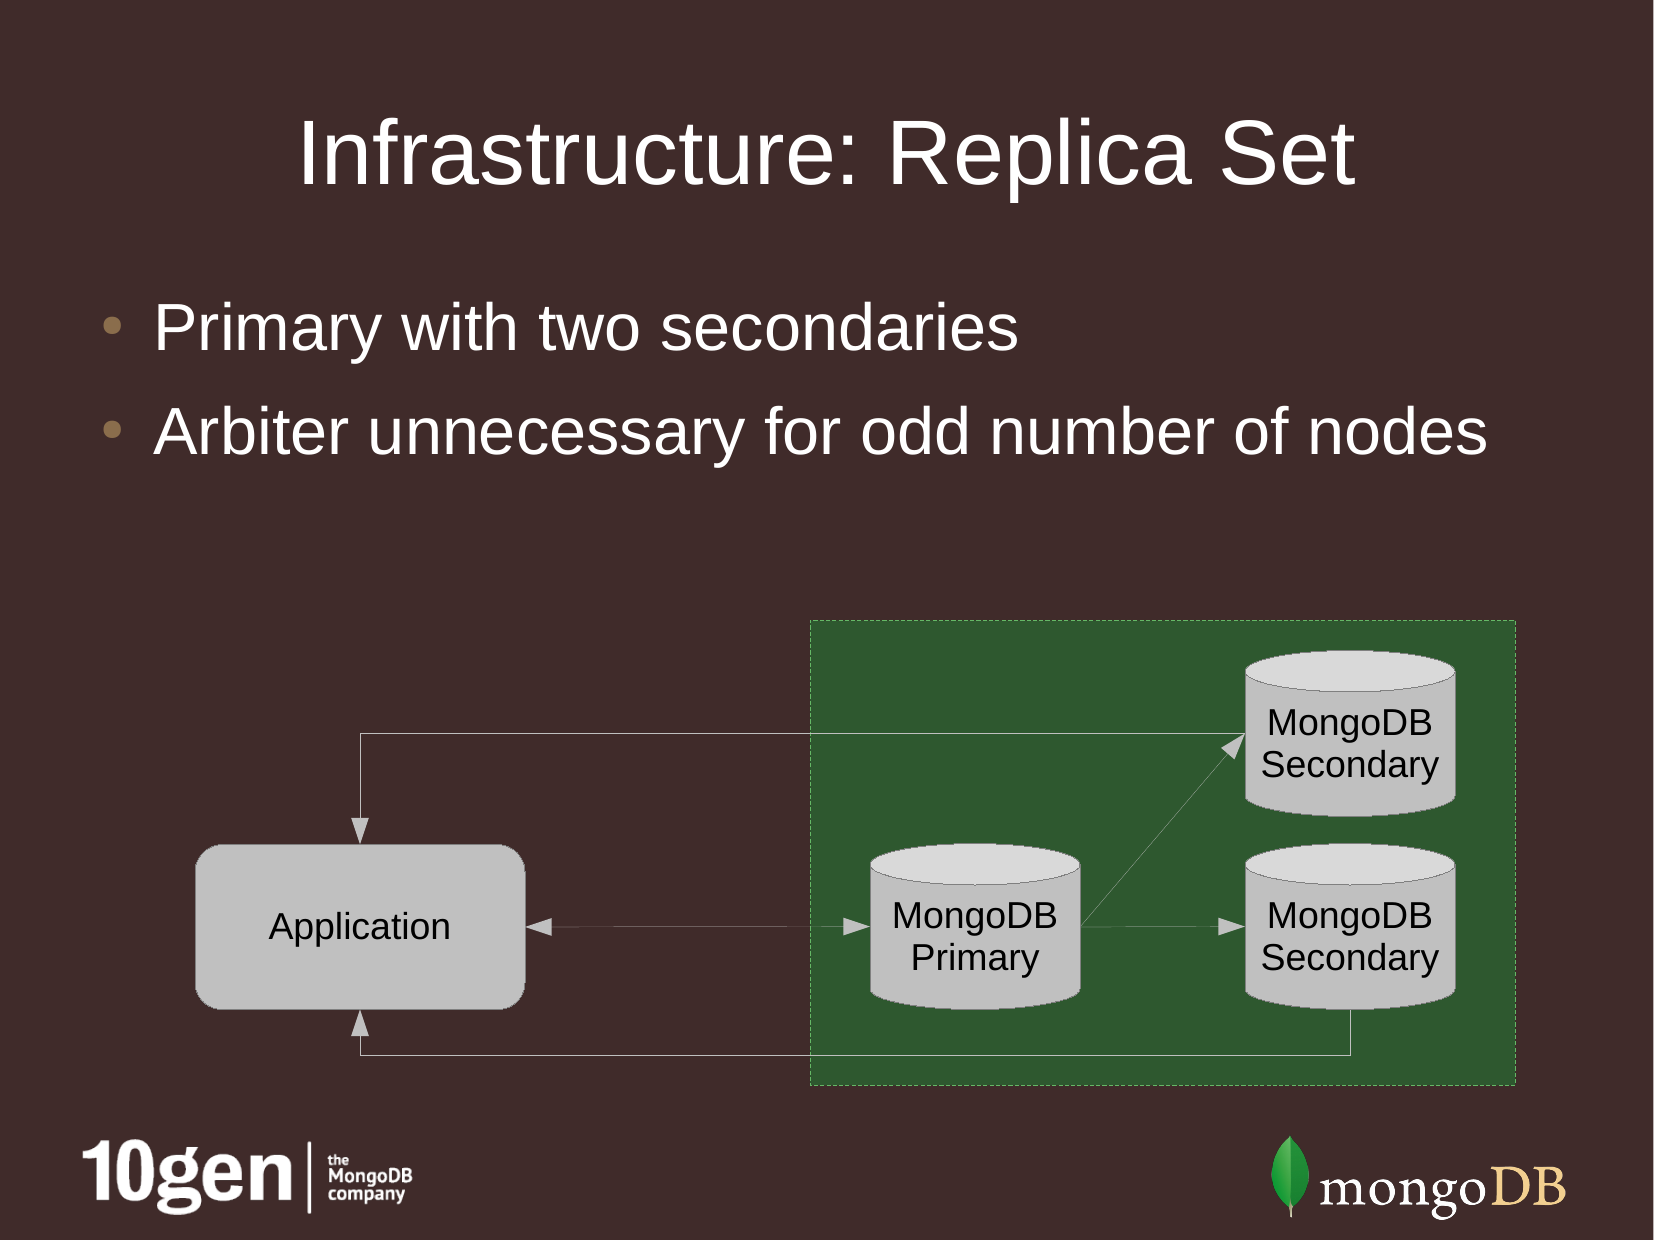

# Infrastructure: Replica Set
Primary with two secondaries
Arbiter unnecessary for odd number of nodes
MongoDB
Secondary
MongoDB
Primary
MongoDB
Secondary
Application